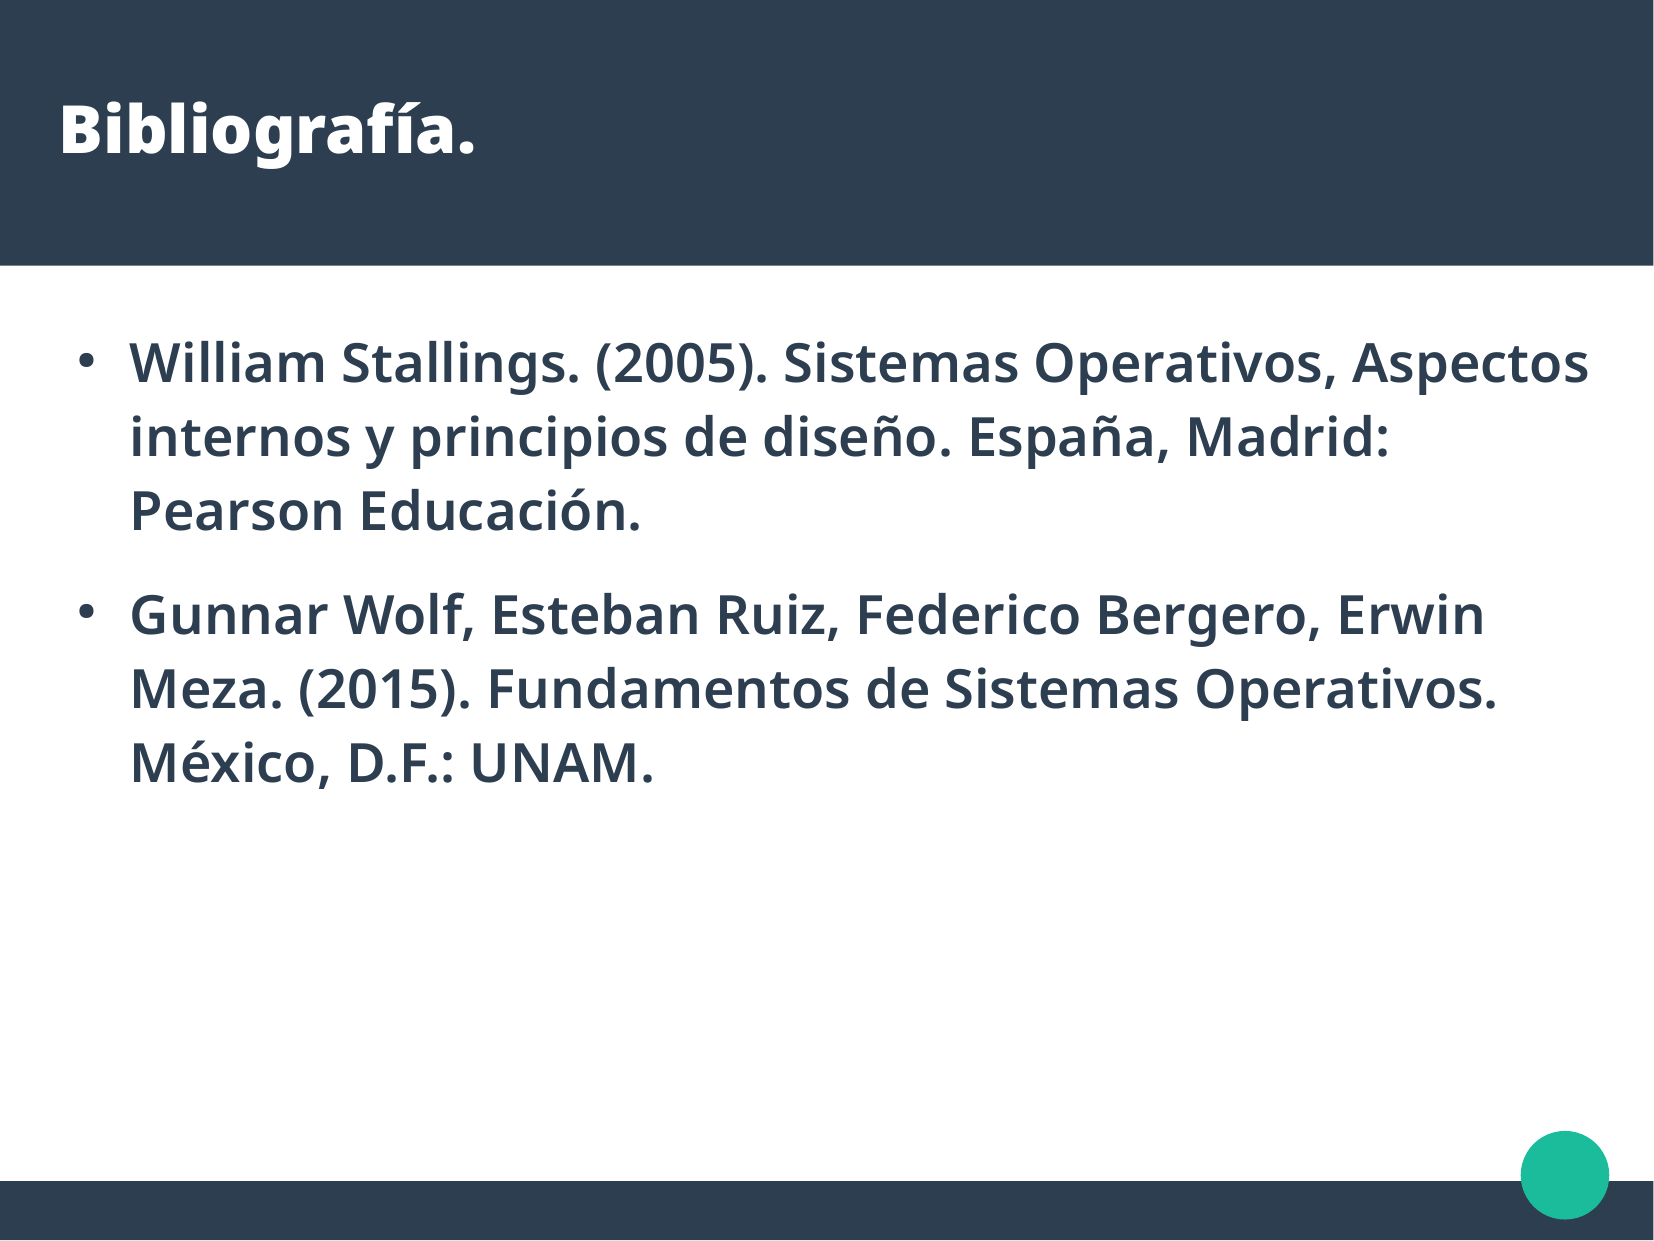

# Bibliografía.
William Stallings. (2005). Sistemas Operativos, Aspectos internos y principios de diseño. España, Madrid: Pearson Educación.
Gunnar Wolf, Esteban Ruiz, Federico Bergero, Erwin Meza. (2015). Fundamentos de Sistemas Operativos. México, D.F.: UNAM.